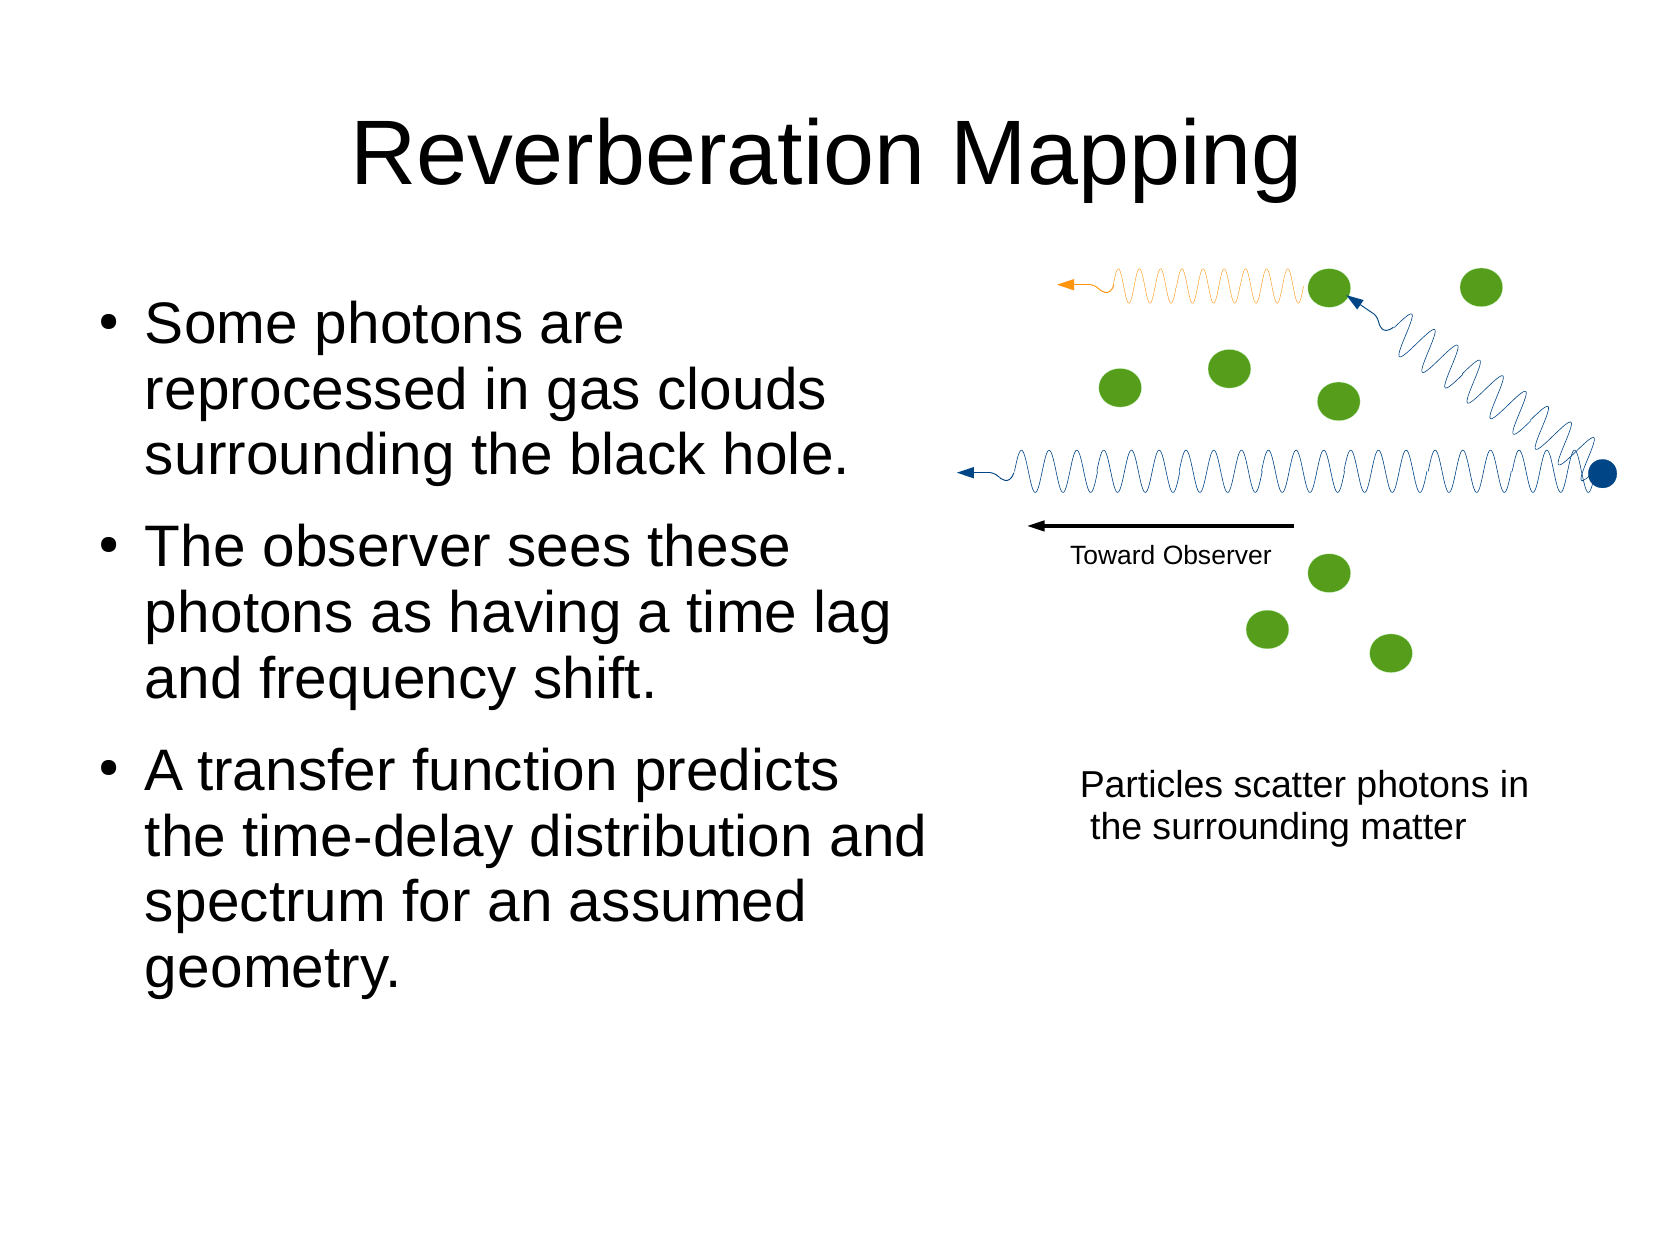

# Reverberation Mapping
Some photons are reprocessed in gas clouds surrounding the black hole.
The observer sees these photons as having a time lag and frequency shift.
A transfer function predicts the time-delay distribution and spectrum for an assumed geometry.
Particles scatter photons in
 the surrounding matter